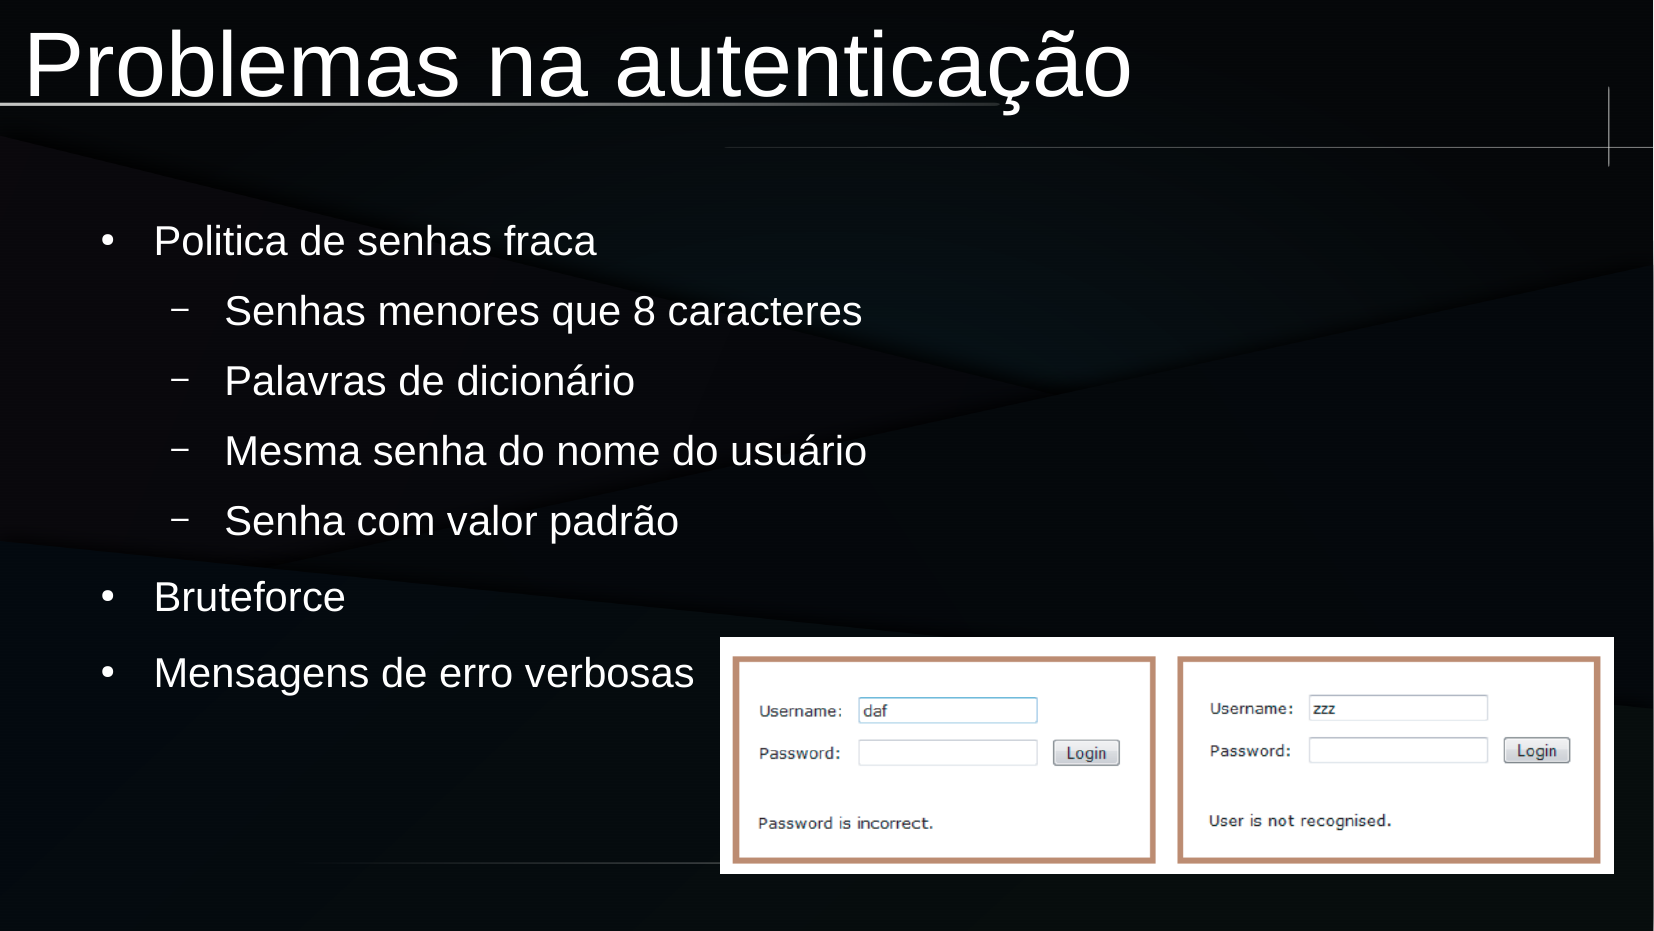

# Problemas na autenticação
Politica de senhas fraca
Senhas menores que 8 caracteres
Palavras de dicionário
Mesma senha do nome do usuário
Senha com valor padrão
Bruteforce
Mensagens de erro verbosas